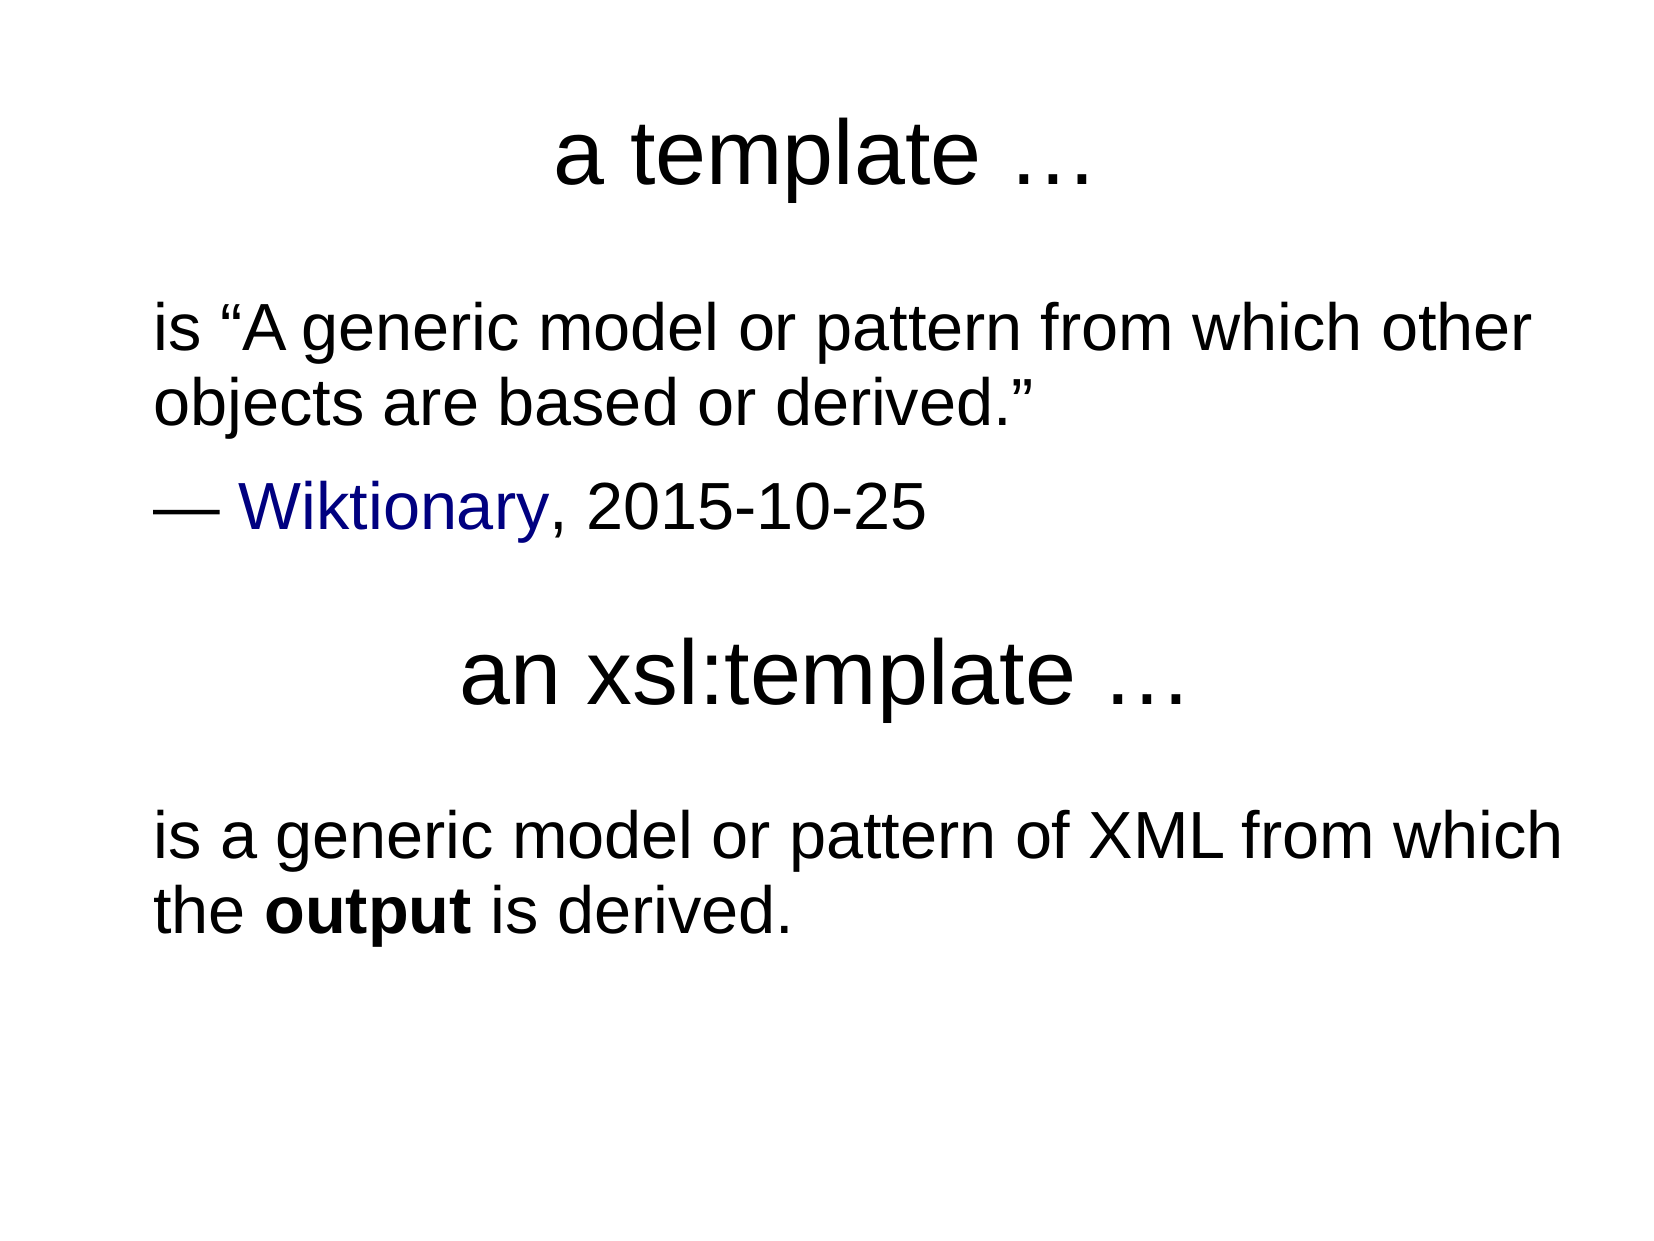

# a template …
is “A generic model or pattern from which other objects are based or derived.”
— Wiktionary, 2015-10-25
an xsl:template …
is a generic model or pattern of XML from which the output is derived.